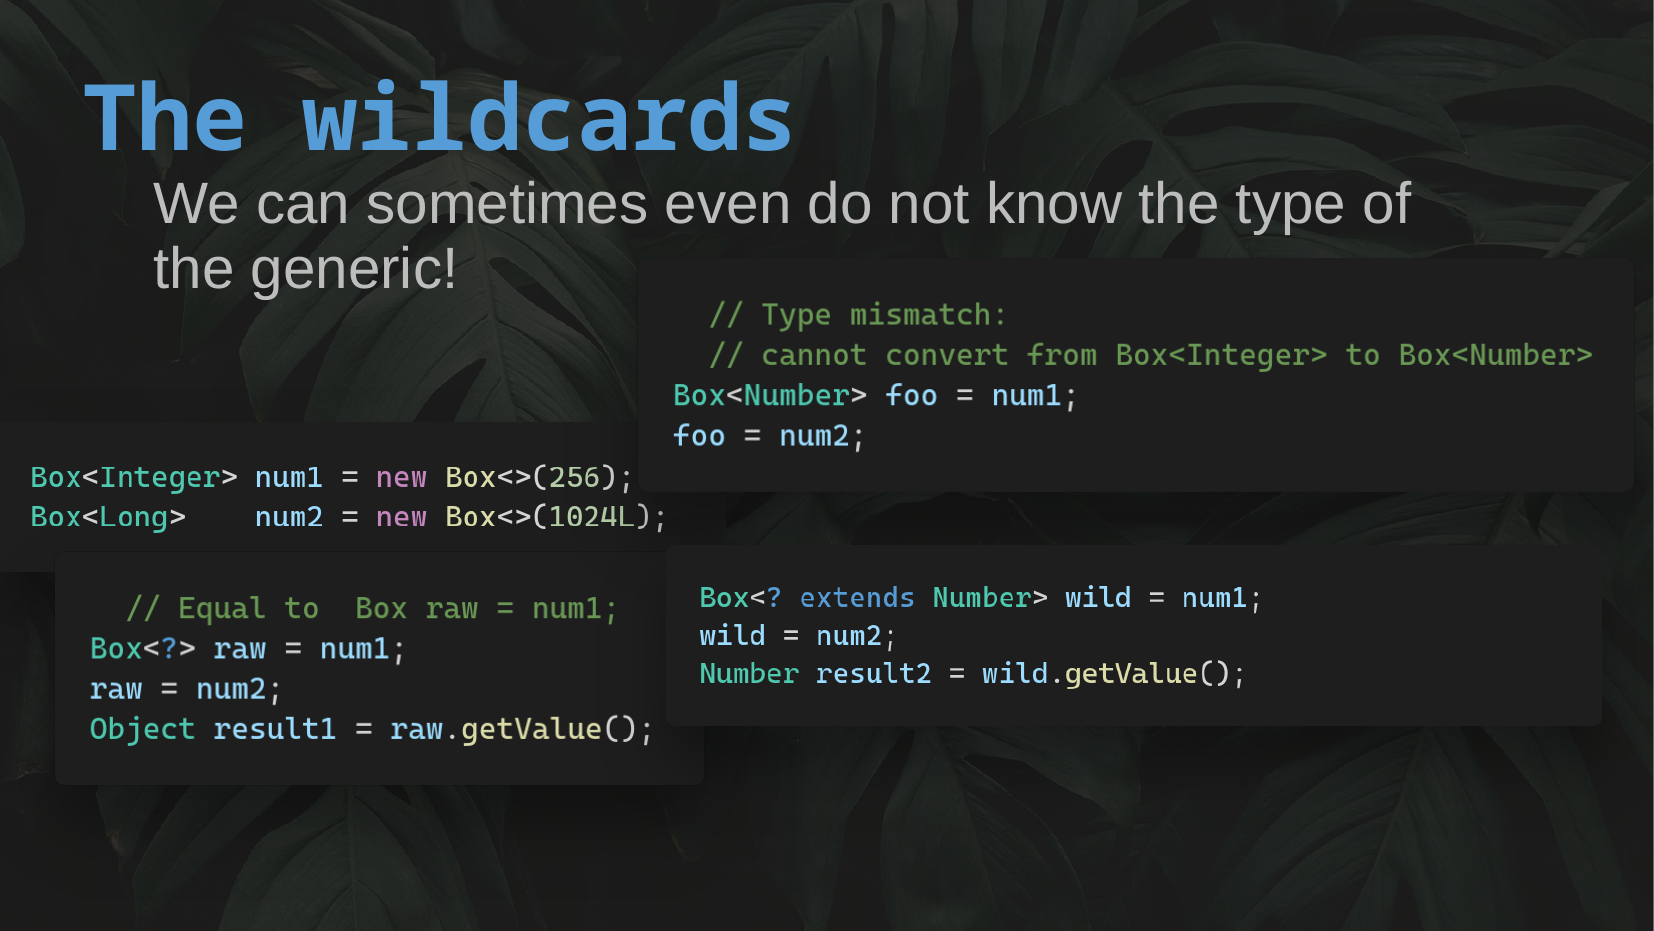

# The wildcards
We can sometimes even do not know the type of the generic!